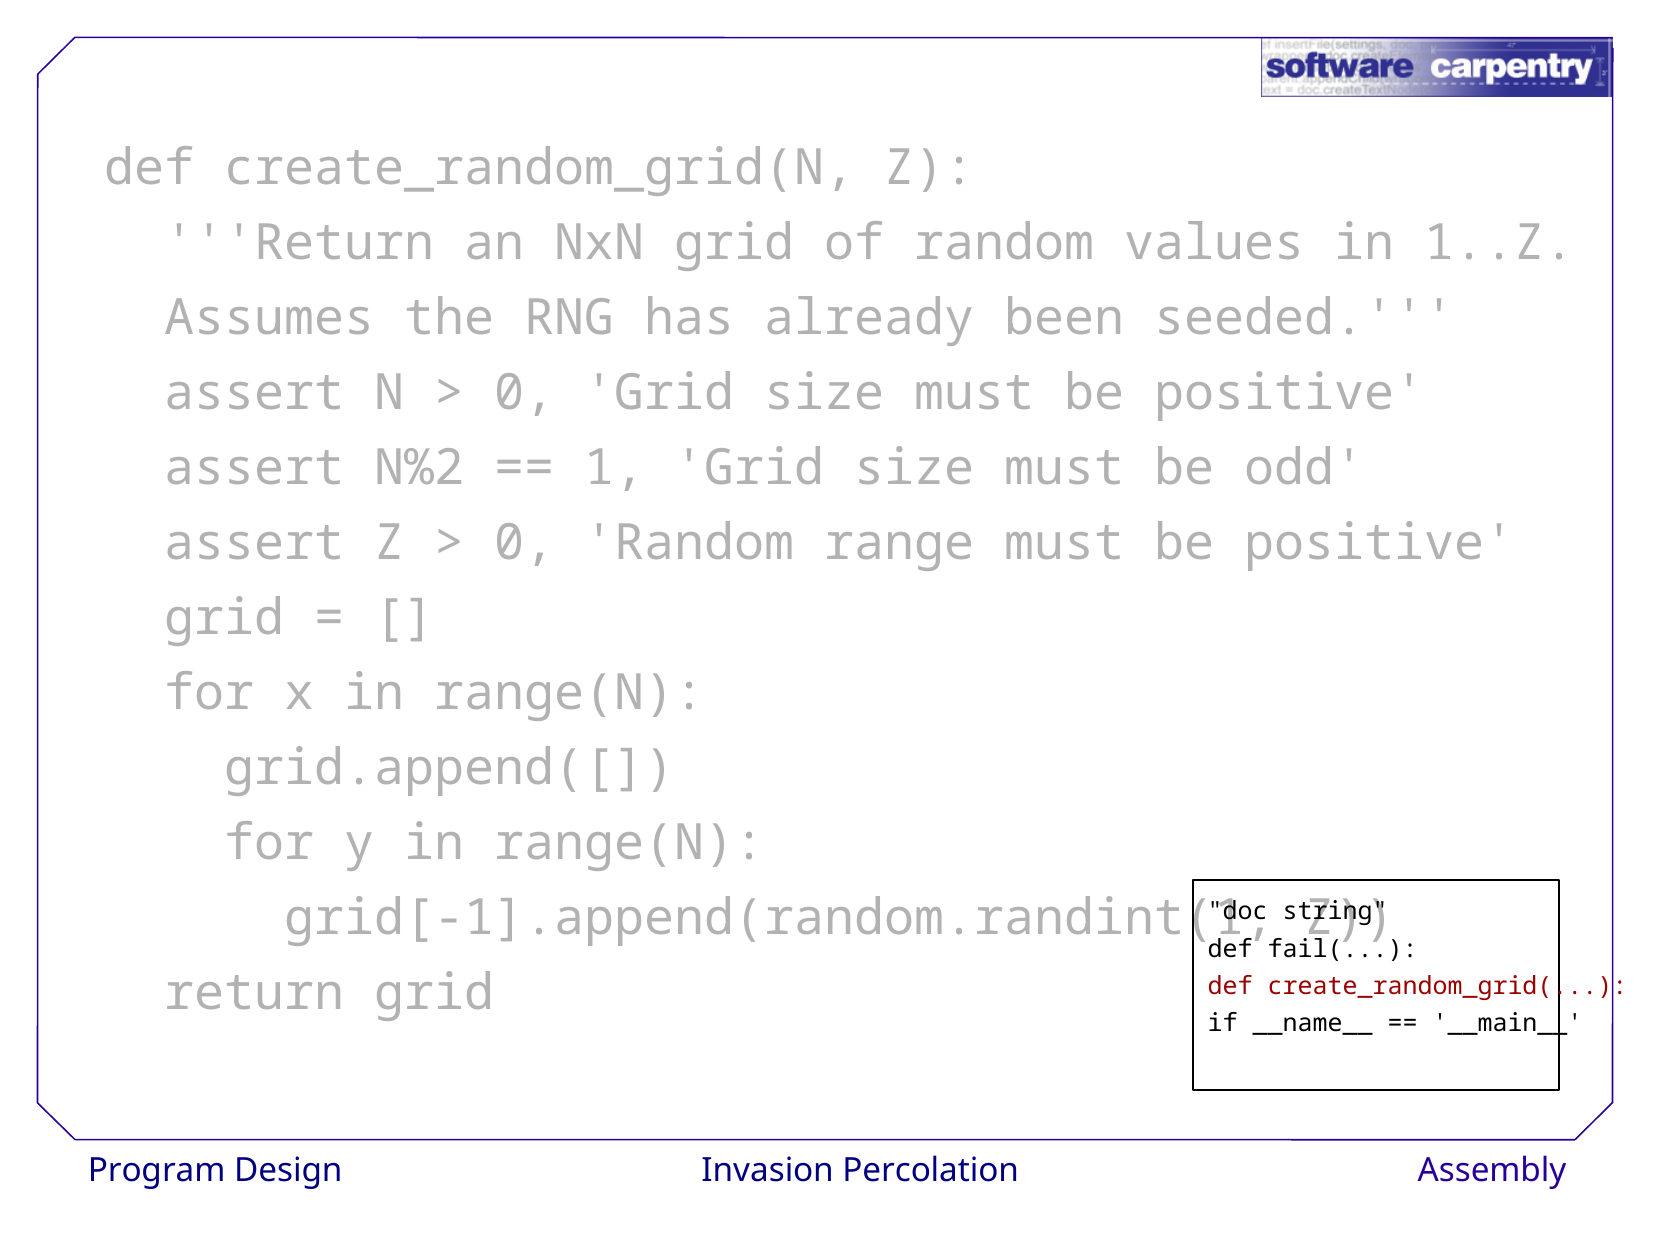

def create_random_grid(N, Z):
 '''Return an NxN grid of random values in 1..Z.
 Assumes the RNG has already been seeded.'''
 assert N > 0, 'Grid size must be positive'
 assert N%2 == 1, 'Grid size must be odd'
 assert Z > 0, 'Random range must be positive'
 grid = []
 for x in range(N):
 grid.append([])
 for y in range(N):
 grid[-1].append(random.randint(1, Z))
 return grid
"doc string"
def fail(...):
def create_random_grid(...):
if __name__ == '__main__'